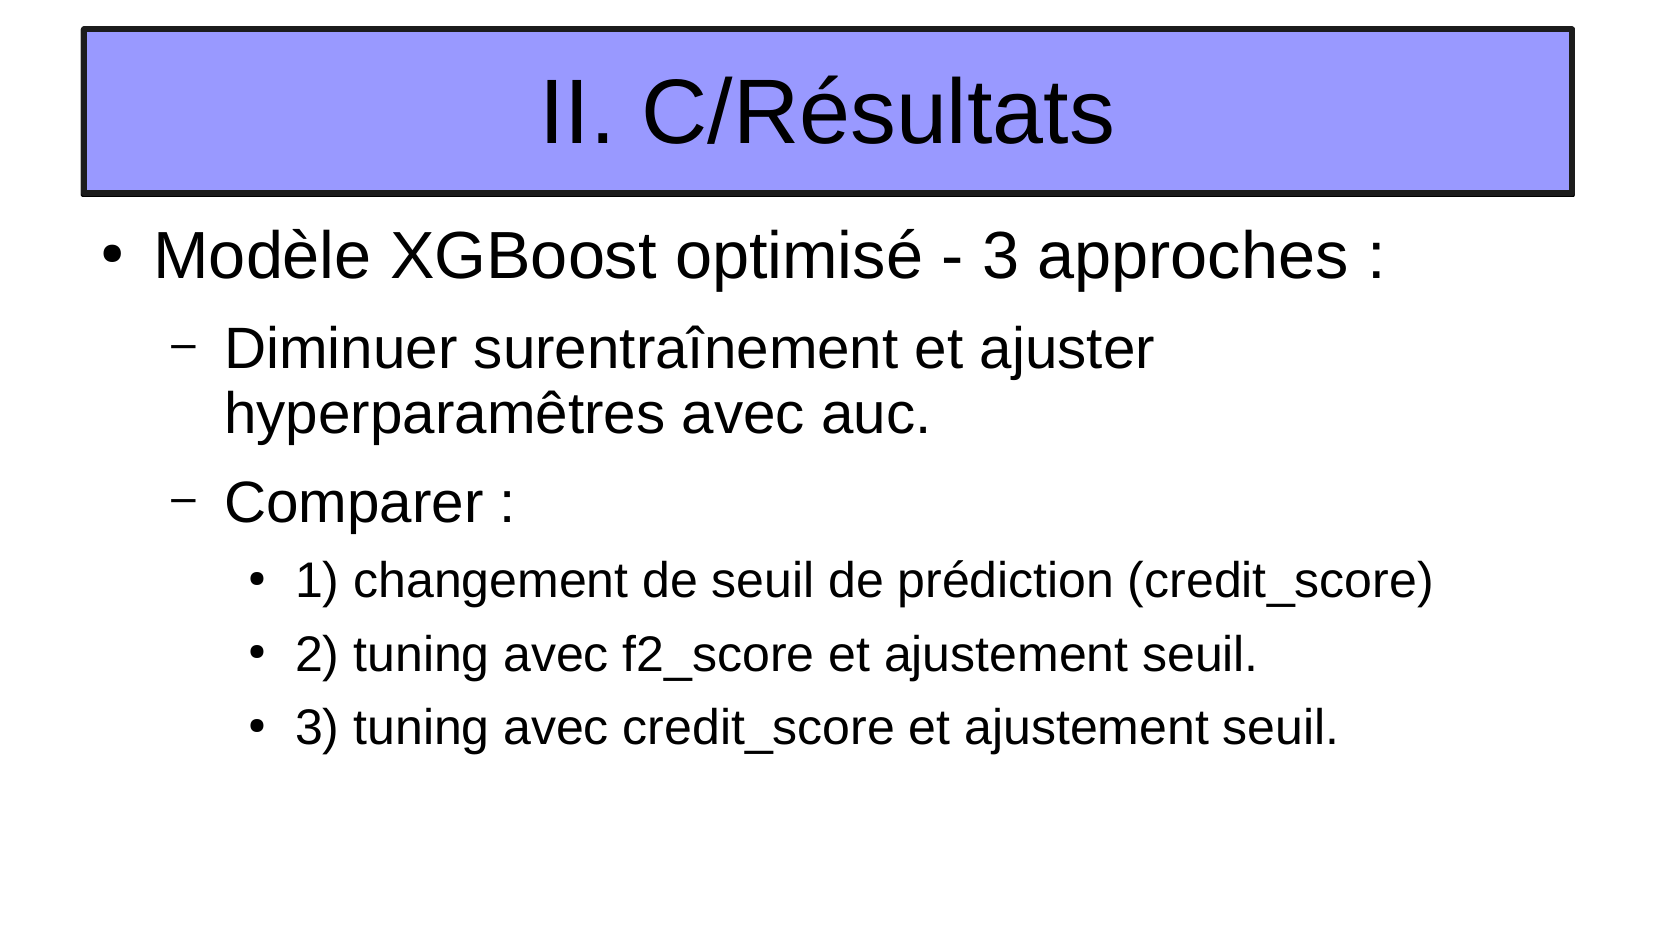

II. C/Résultats
#
Modèle XGBoost optimisé - 3 approches :
Diminuer surentraînement et ajuster hyperparamêtres avec auc.
Comparer :
1) changement de seuil de prédiction (credit_score)
2) tuning avec f2_score et ajustement seuil.
3) tuning avec credit_score et ajustement seuil.